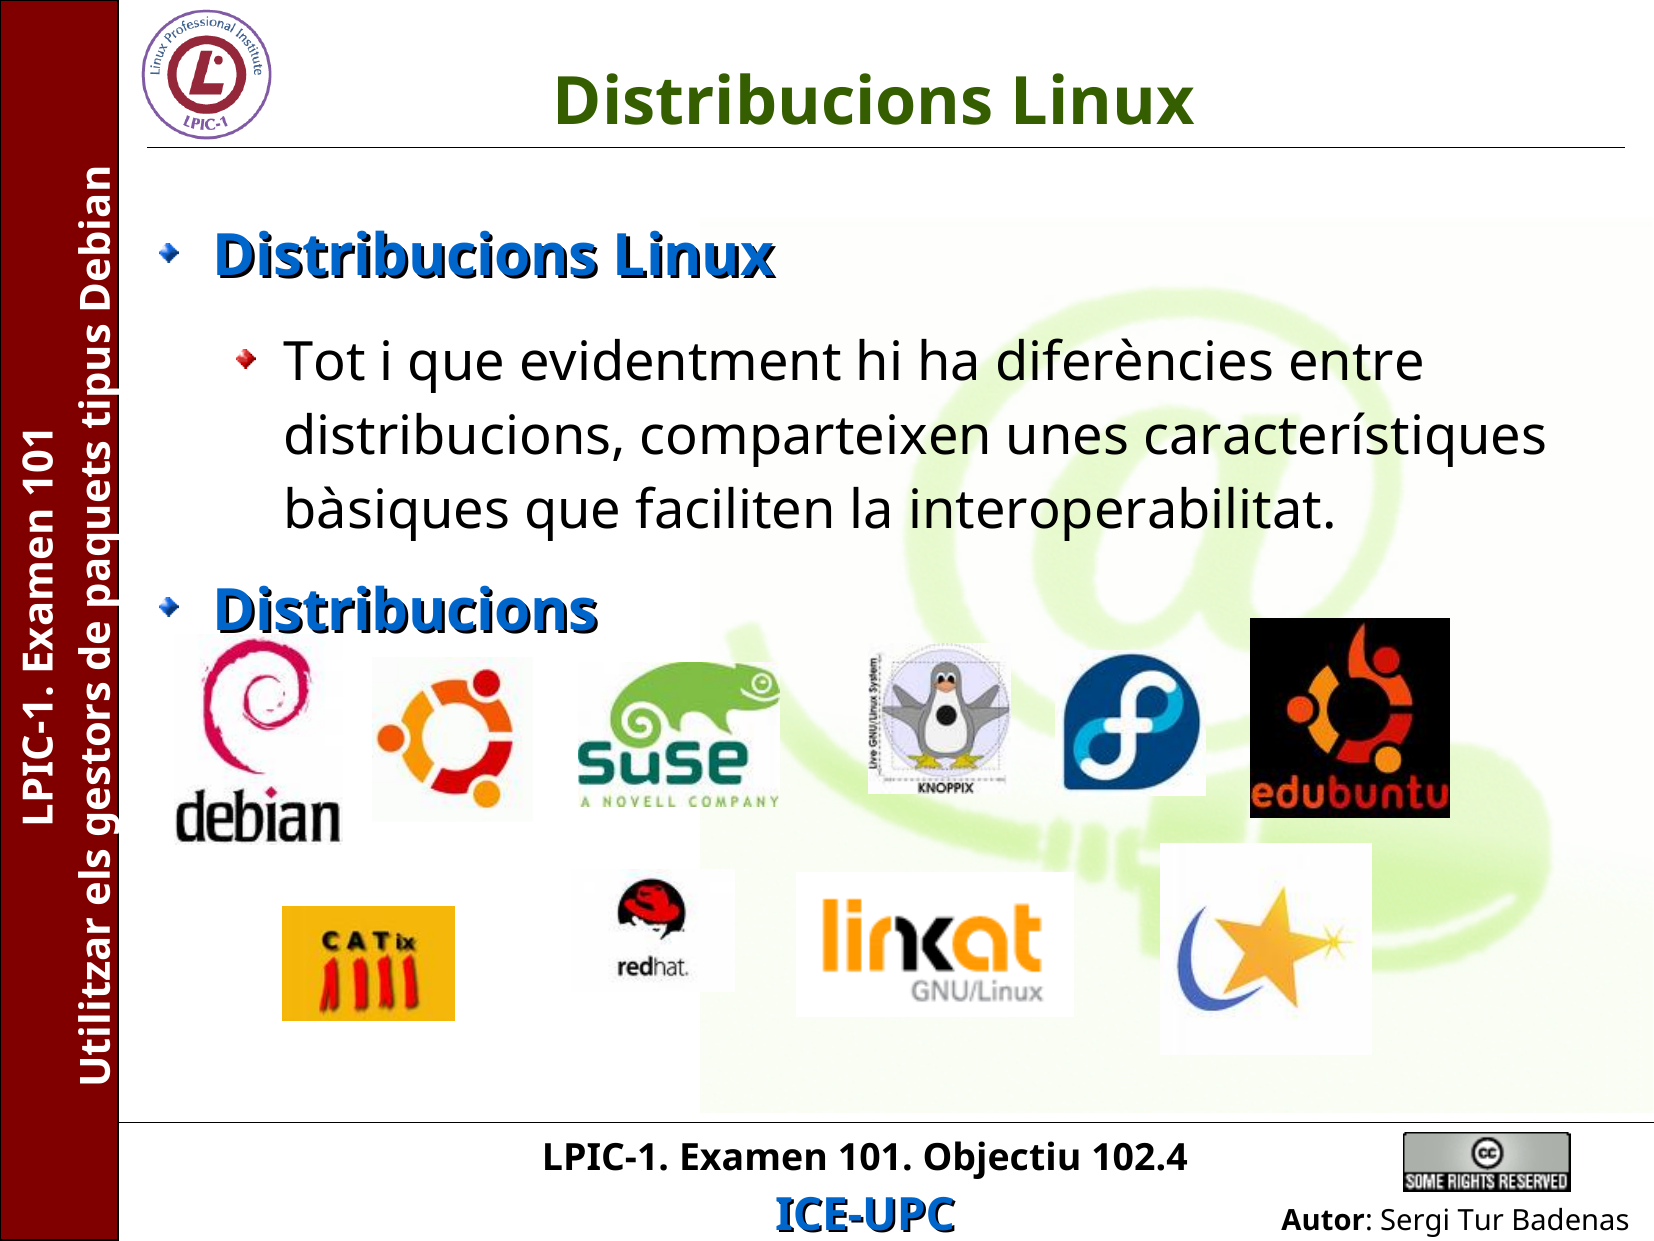

# Distribucions Linux
Distribucions Linux
Tot i que evidentment hi ha diferències entre distribucions, comparteixen unes característiques bàsiques que faciliten la interoperabilitat.
Distribucions